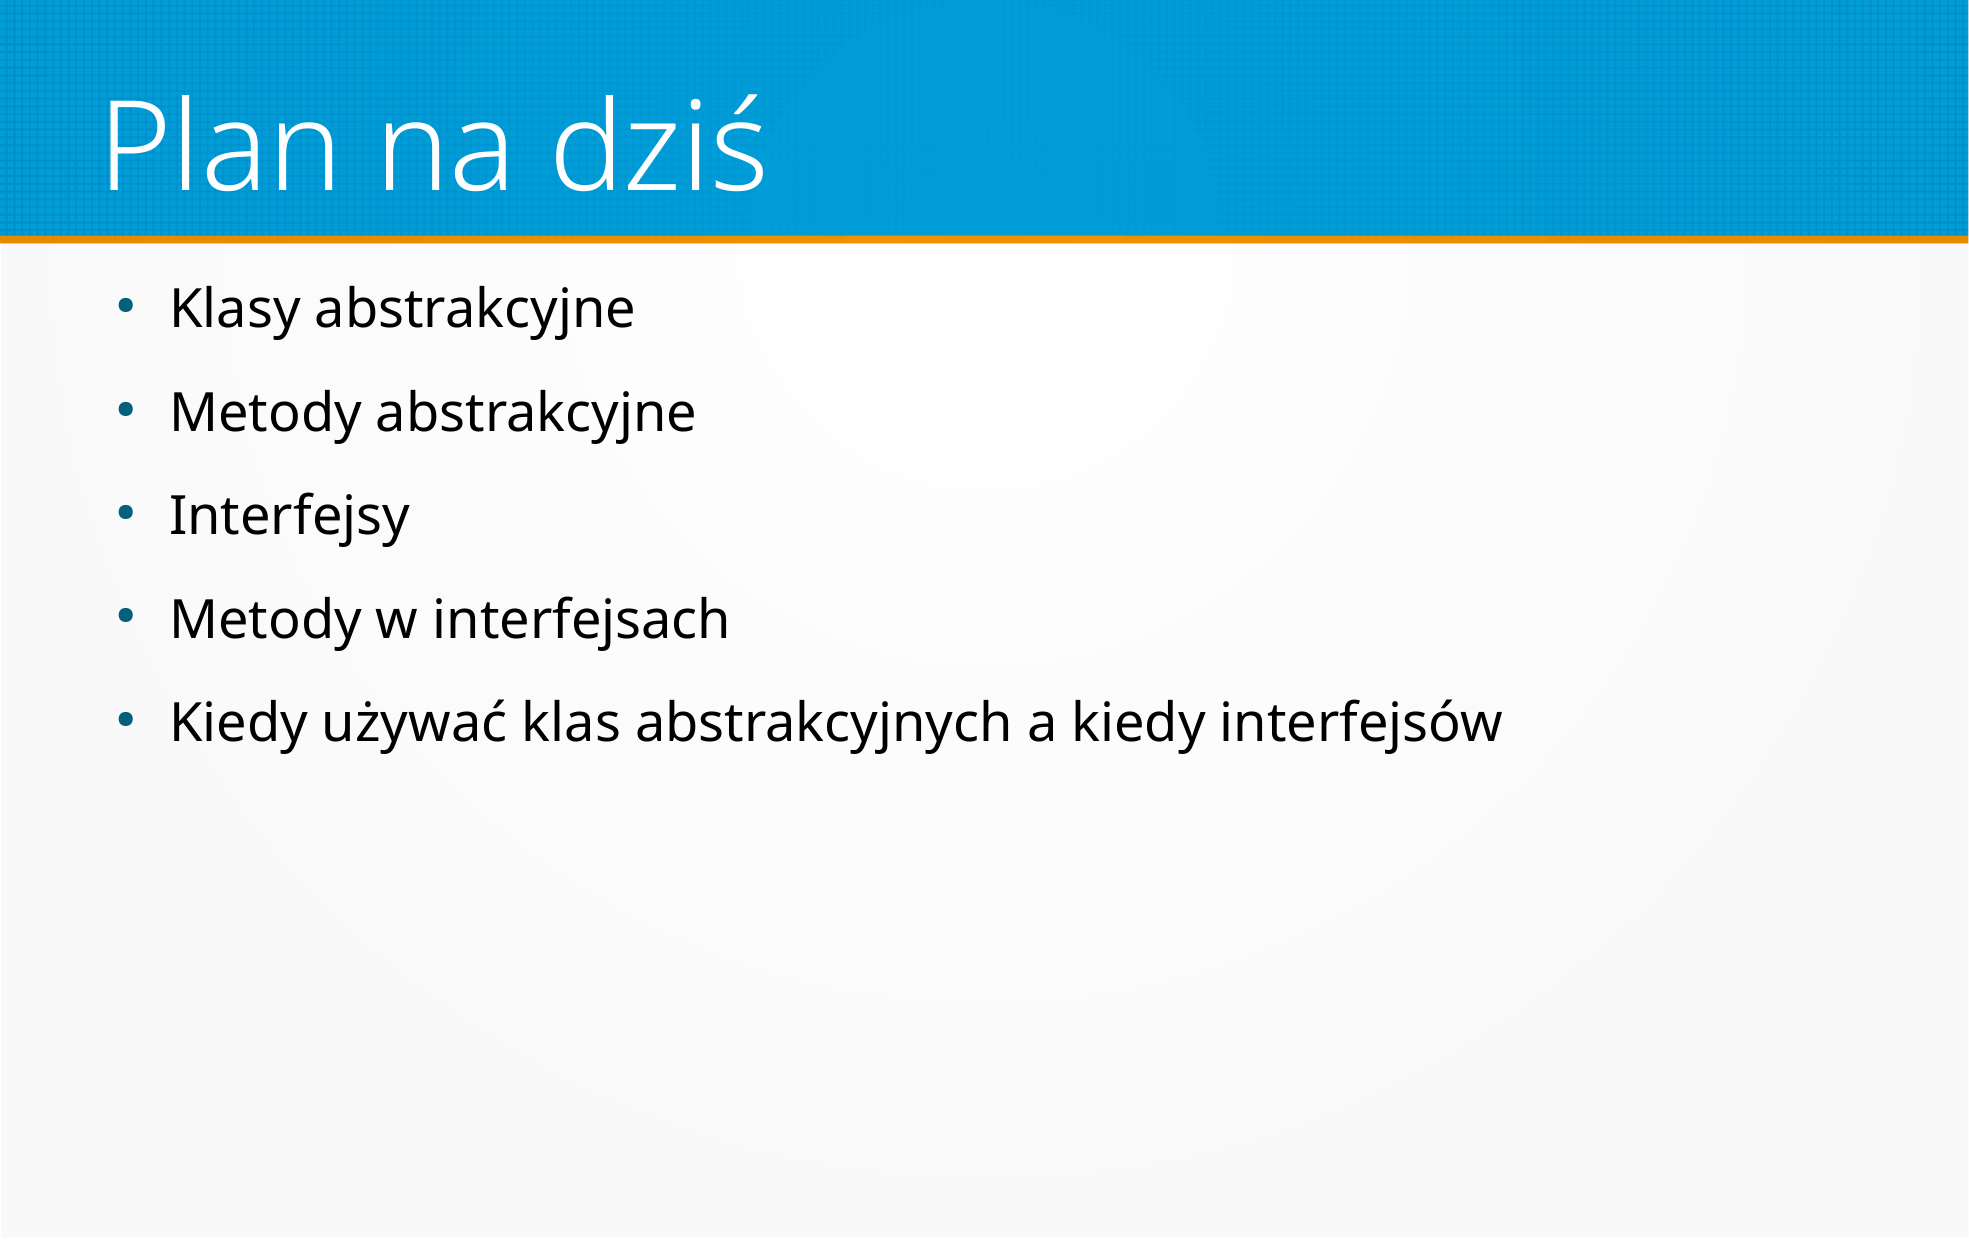

# Plan na dziś
Klasy abstrakcyjne
Metody abstrakcyjne
Interfejsy
Metody w interfejsach
Kiedy używać klas abstrakcyjnych a kiedy interfejsów